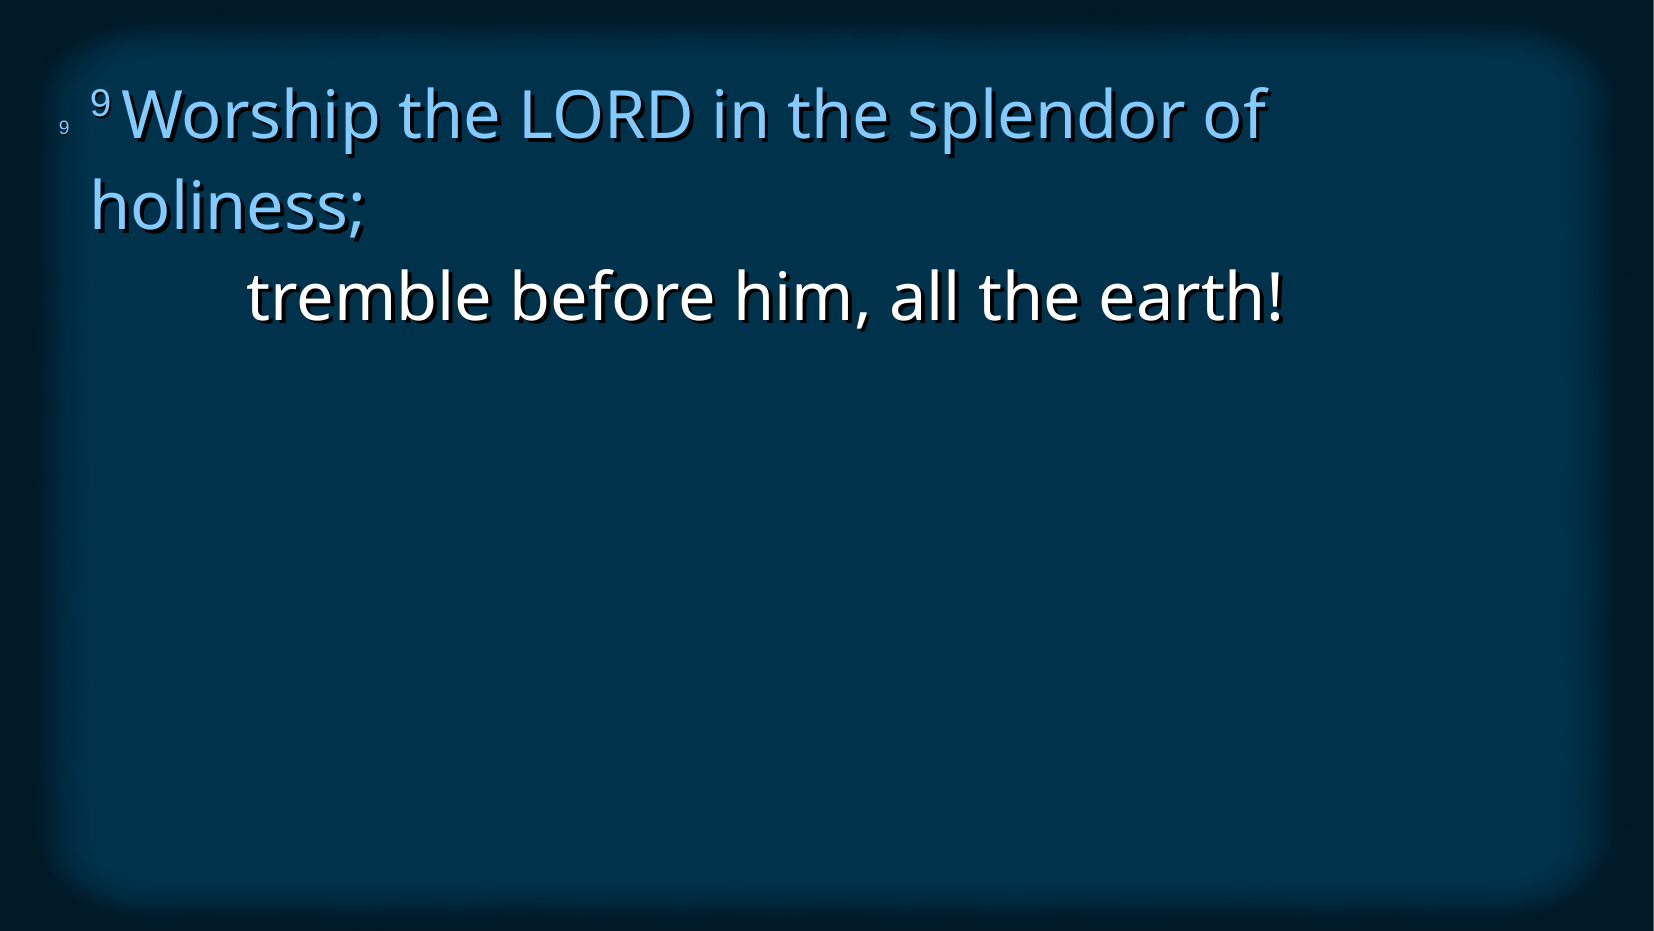

9
9 Worship the LORD in the splendor of holiness;
 tremble before him, all the earth!